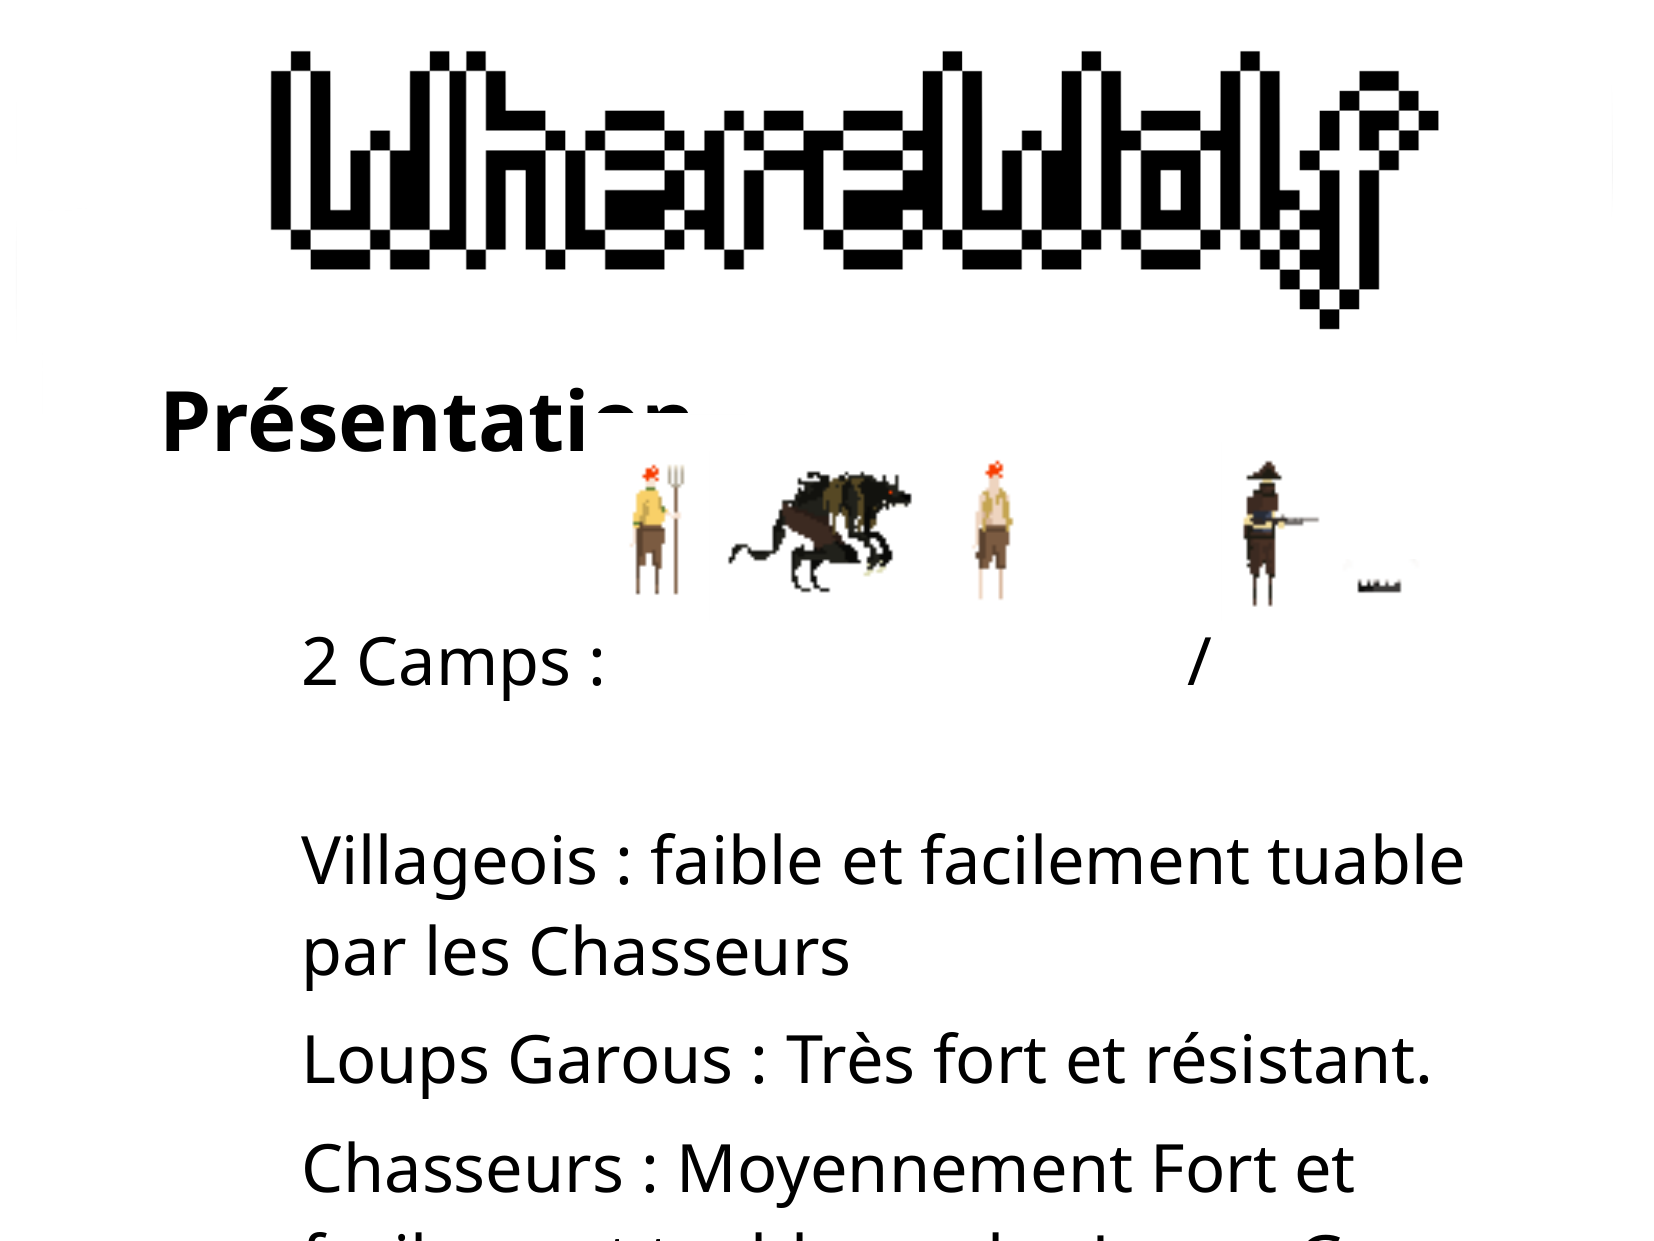

# Présentation
2 Camps :								/
Villageois : faible et facilement tuable par les Chasseurs
Loups Garous : Très fort et résistant.
Chasseurs : Moyennement Fort et facilement tuable par les Loups Garous. Attaque à distance et pose des pièges
Mise en place d'un système de Chasseur/Chassé